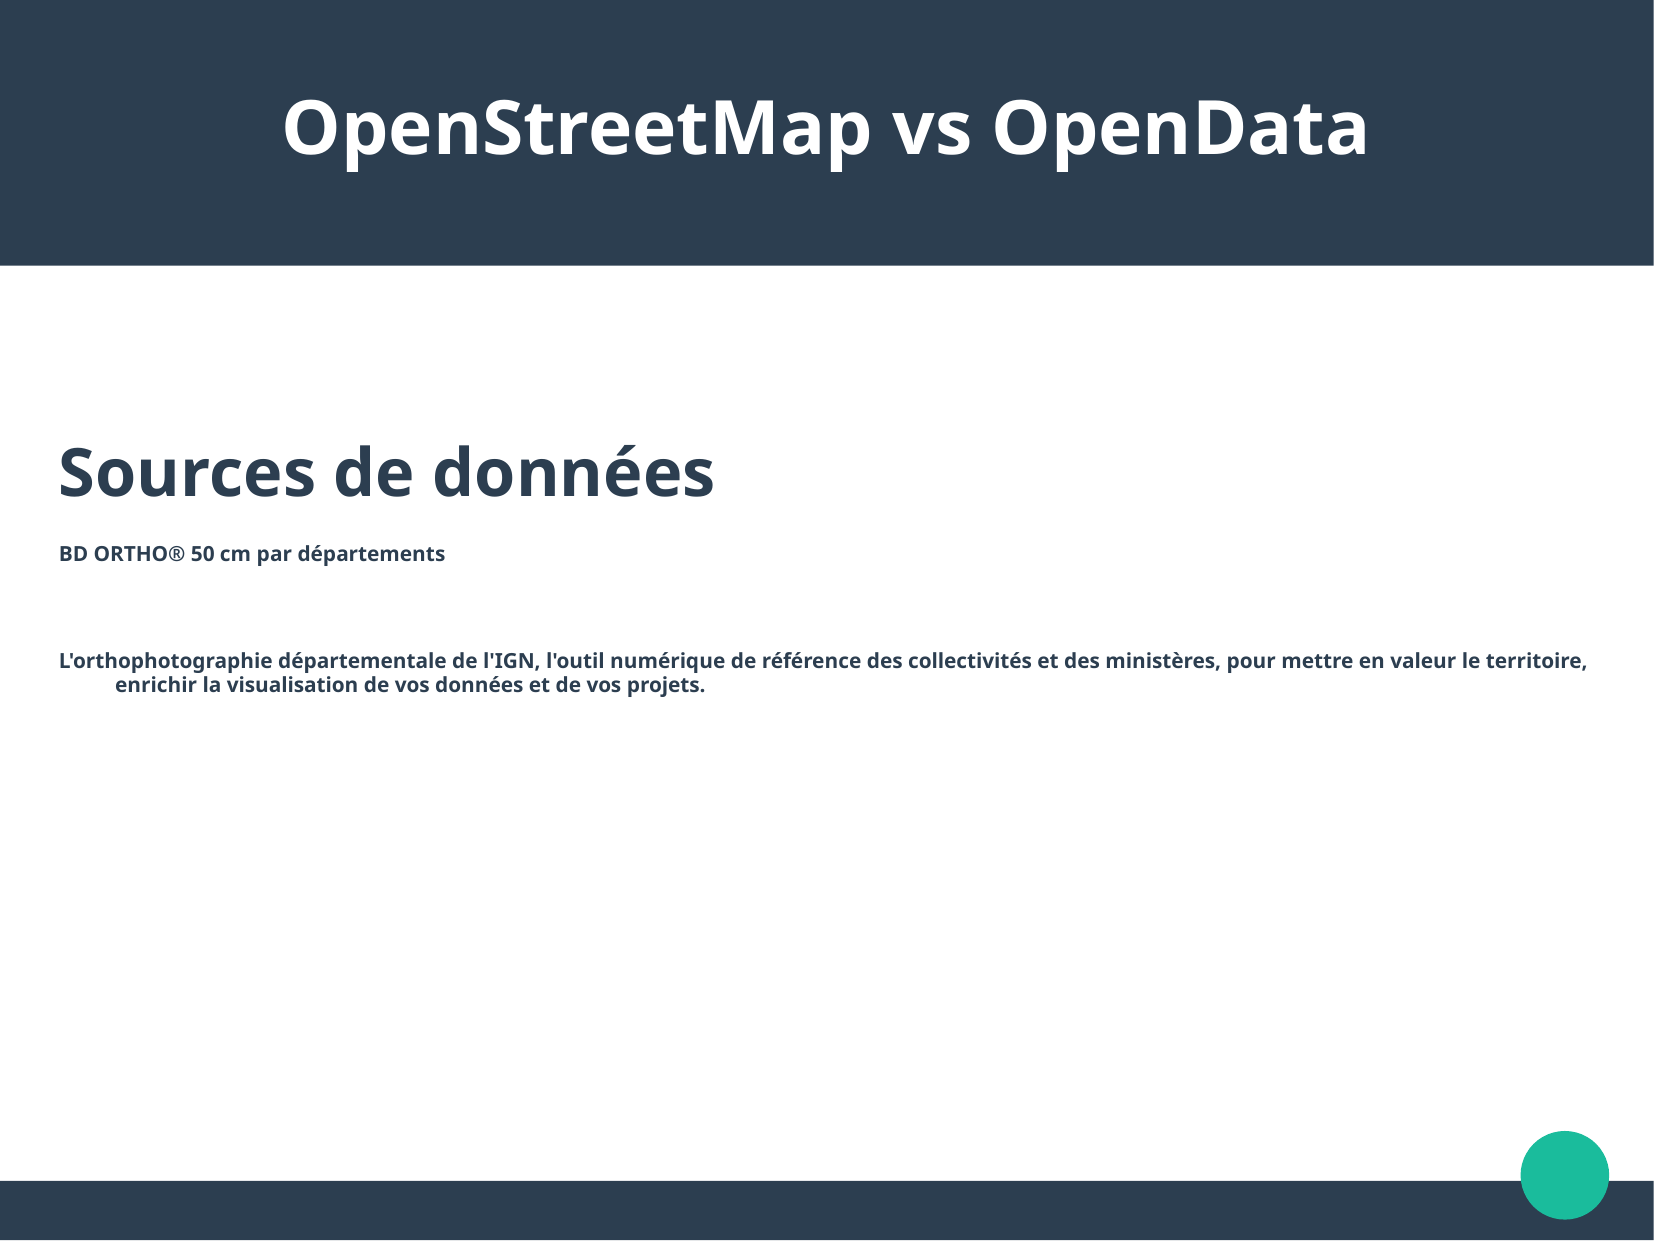

# OpenStreetMap vs OpenData
Sources de données
BD ORTHO® 50 cm par départements
L'orthophotographie départementale de l'IGN, l'outil numérique de référence des collectivités et des ministères, pour mettre en valeur le territoire, enrichir la visualisation de vos données et de vos projets.